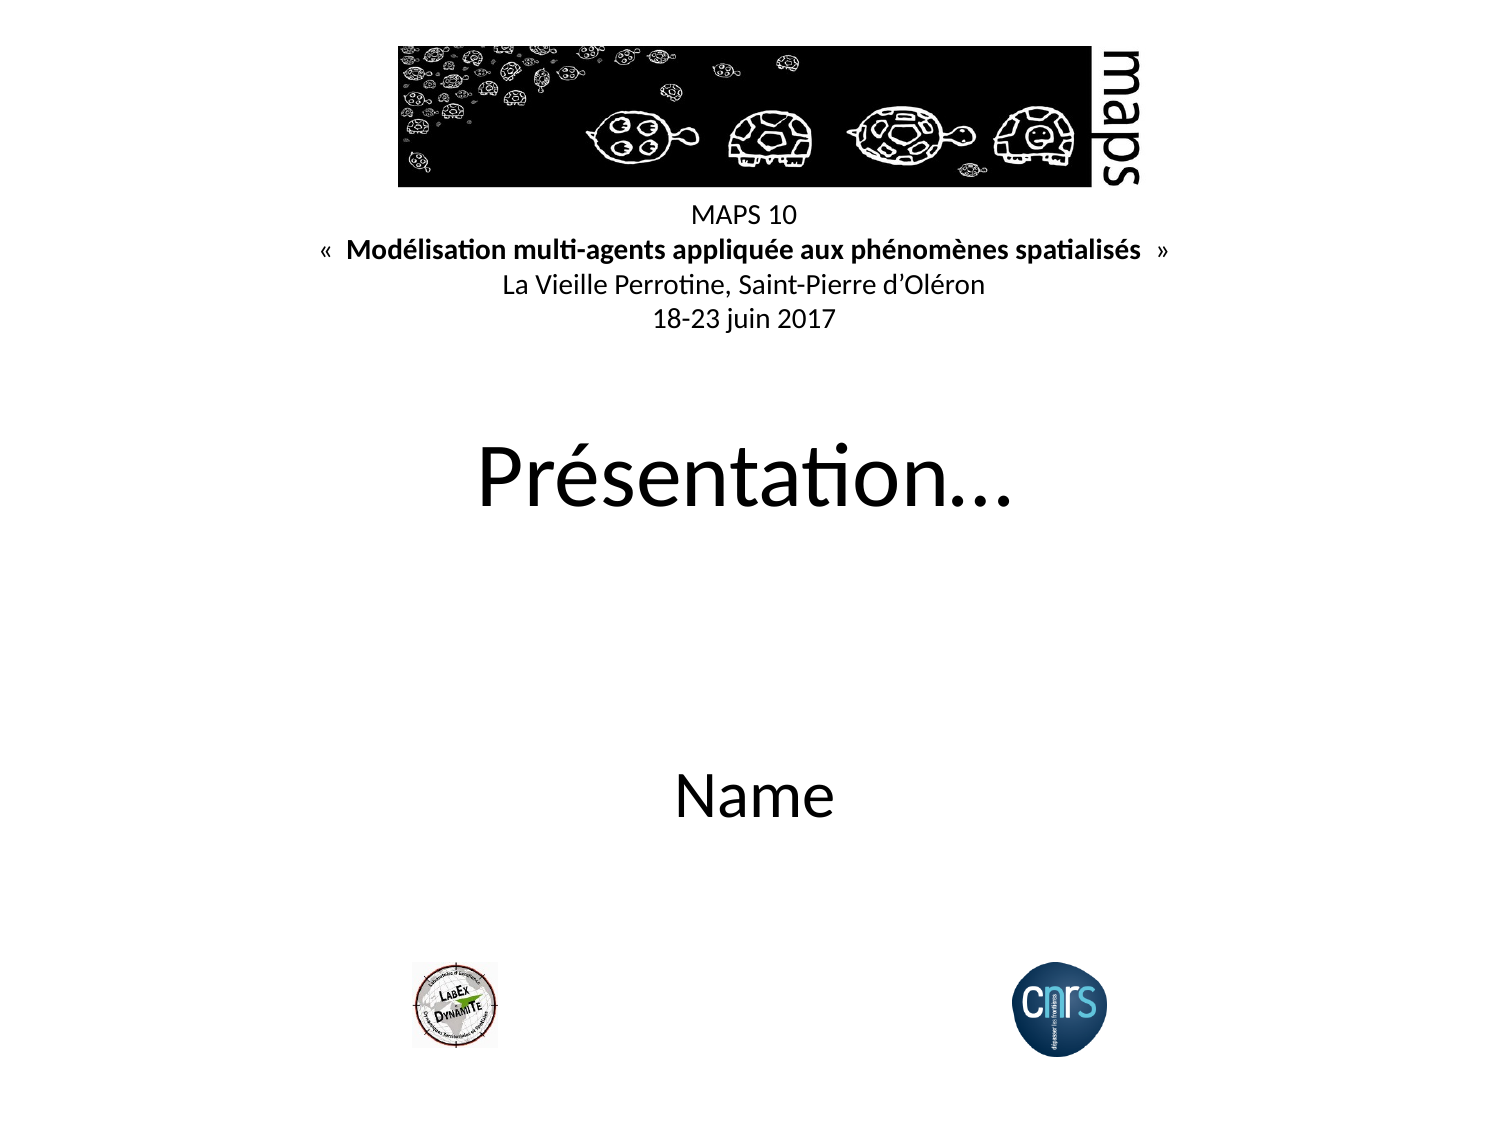

MAPS 10
«  Modélisation multi-agents appliquée aux phénomènes spatialisés  »
La Vieille Perrotine, Saint-Pierre d’Oléron
18-23 juin 2017
Présentation…
Name